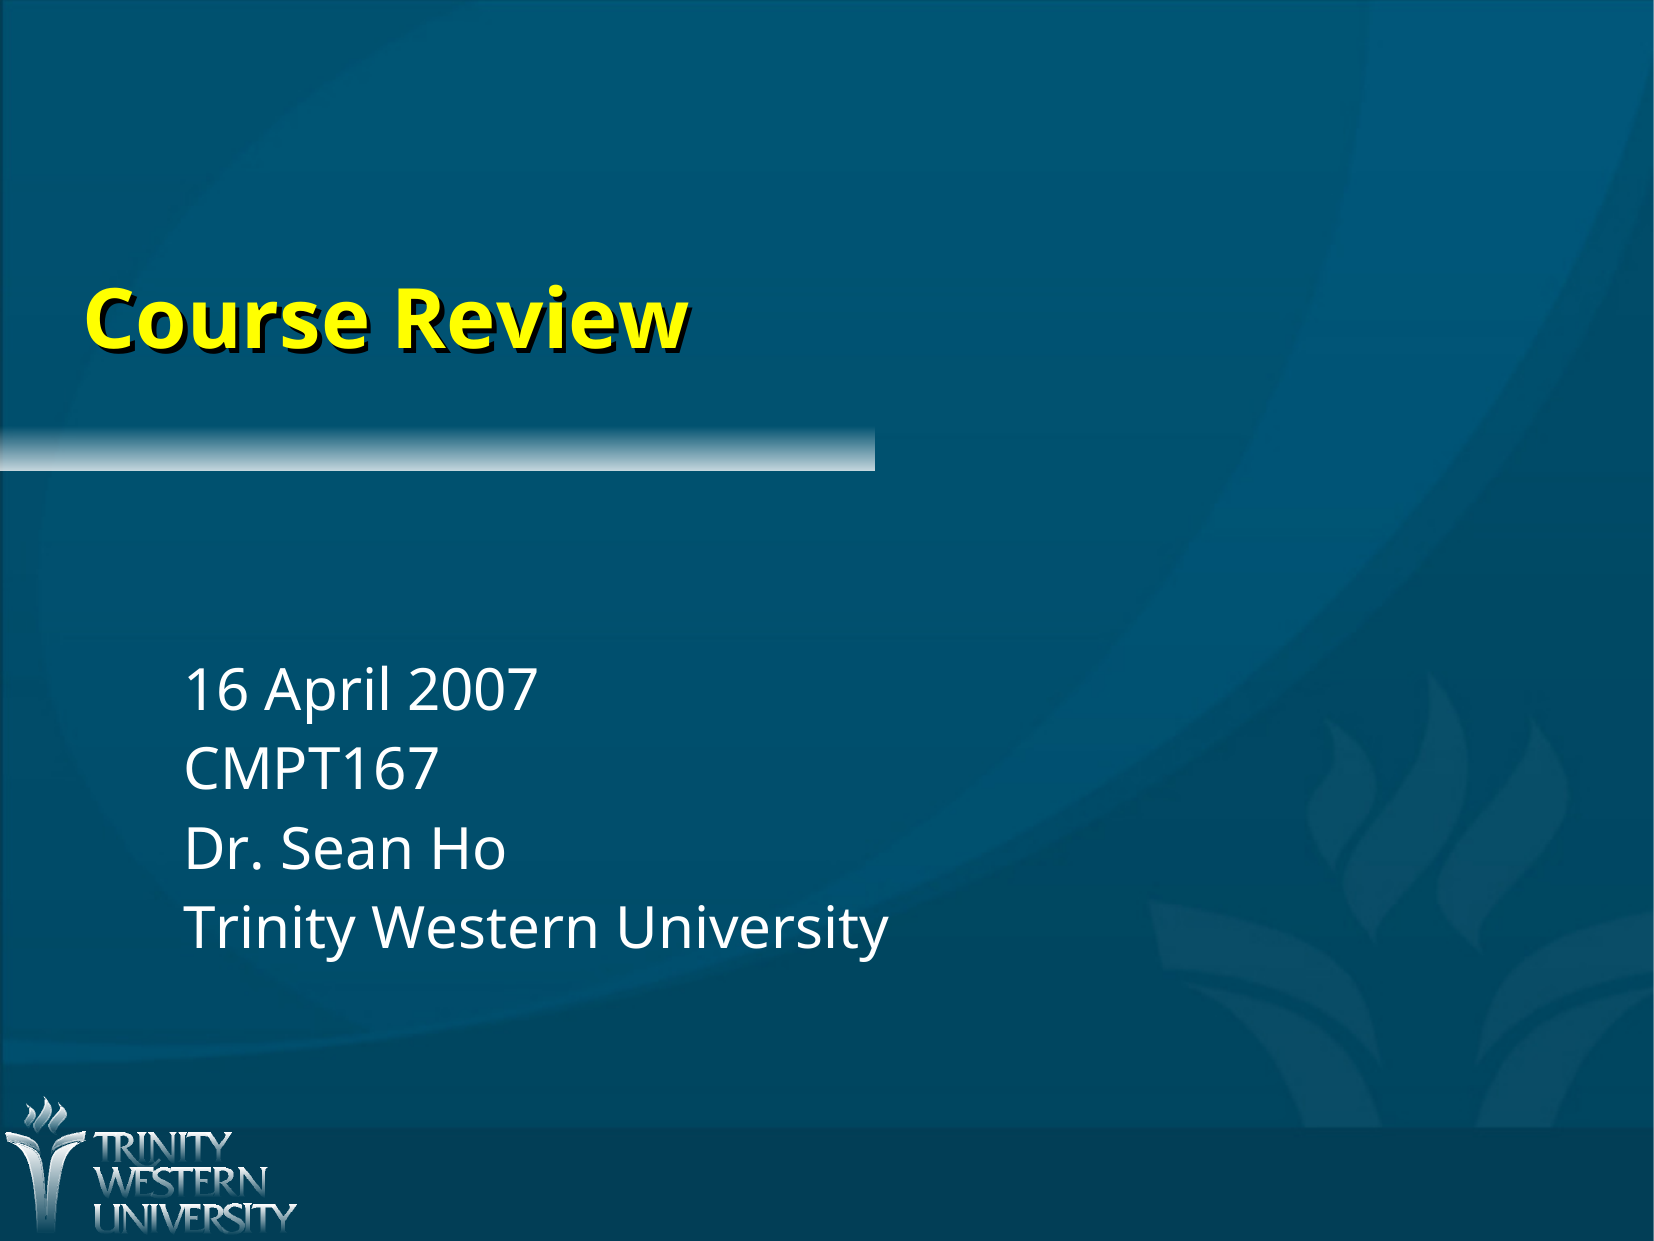

# Course Review
16 April 2007
CMPT167
Dr. Sean Ho
Trinity Western University